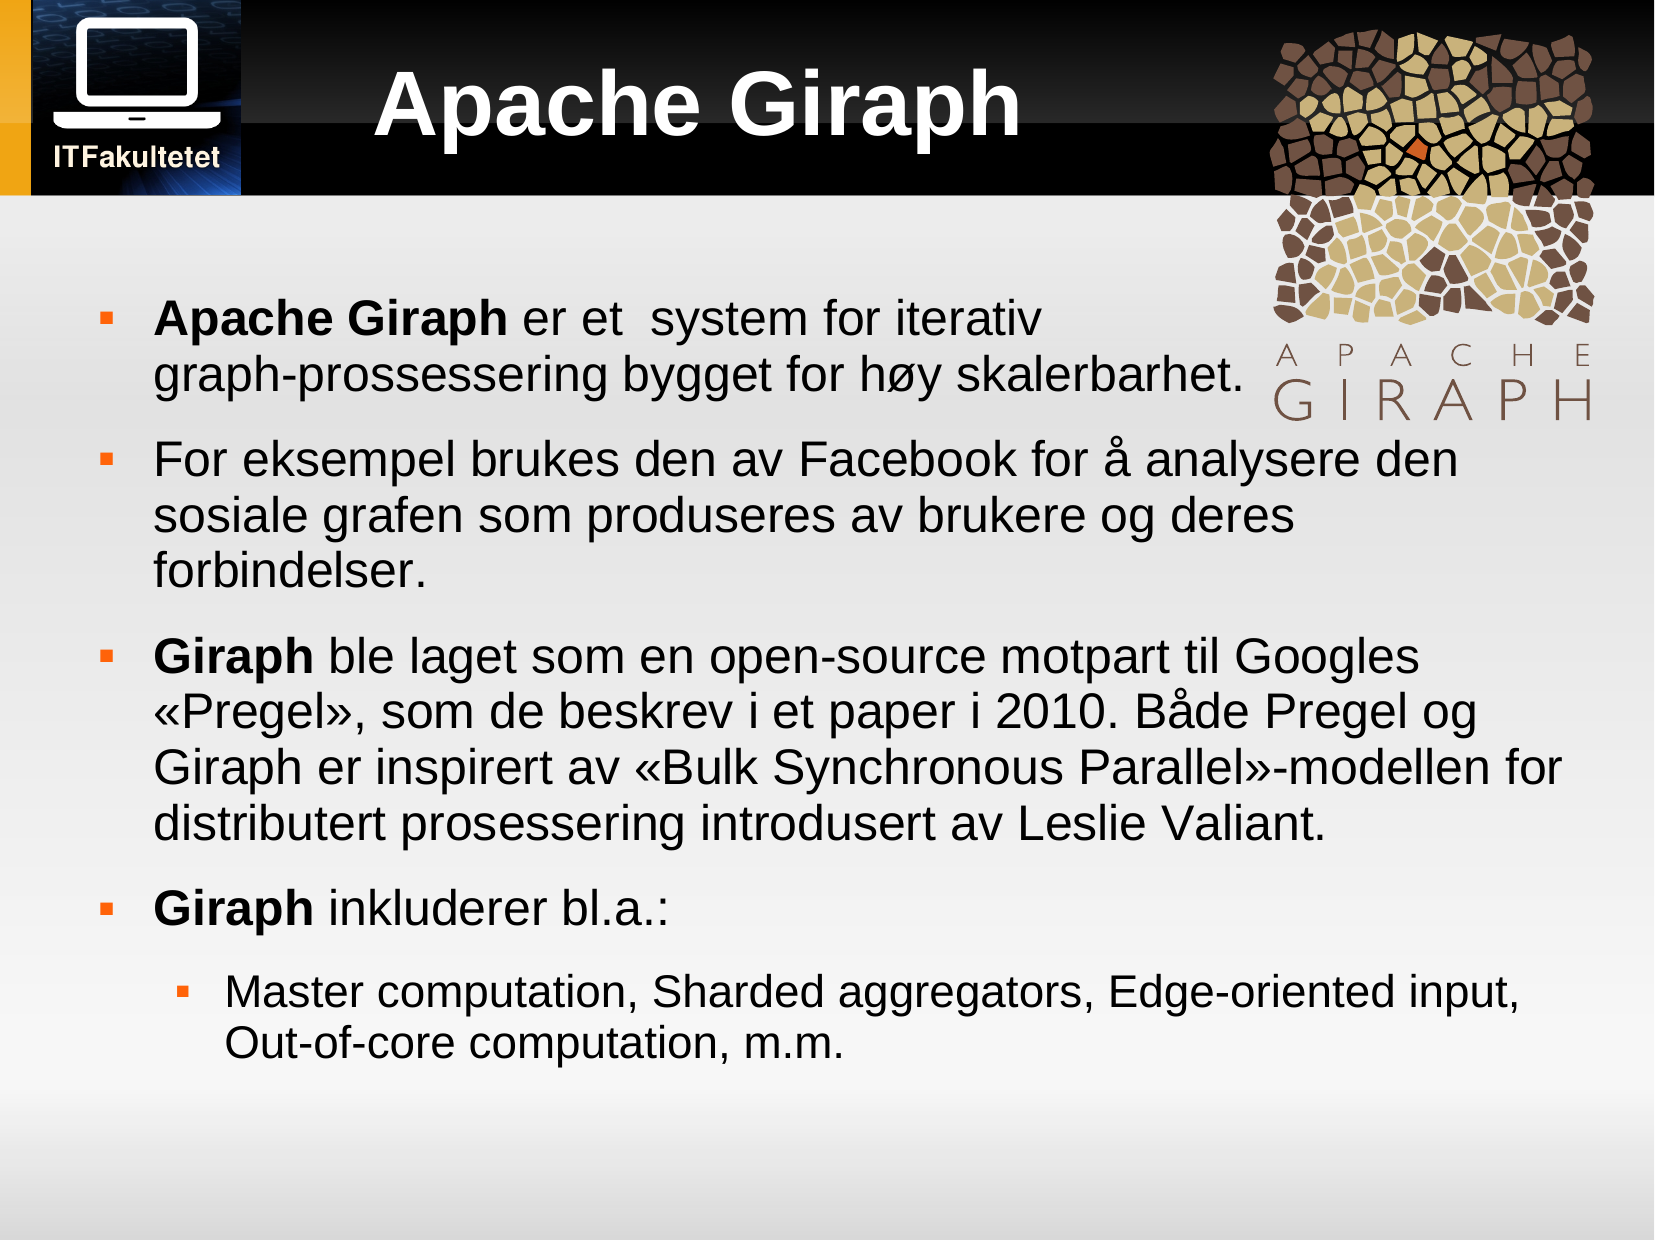

Apache Giraph
Apache Giraph er et system for iterativ

graph-prossessering bygget for høy skalerbarhet.
For eksempel brukes den av Facebook for å analysere den

sosiale grafen som produseres av brukere og deres
forbindelser.
Giraph ble laget som en open-source motpart til Googles

«Pregel», som de beskrev i et paper i 2010. Både Pregel og
Giraph er inspirert av «Bulk Synchronous Parallel»-modellen for
distributert prosessering introdusert av Leslie Valiant.
Giraph inkluderer bl.a.:

Master computation, Sharded aggregators, Edge-oriented input,

Out-of-core computation, m.m.